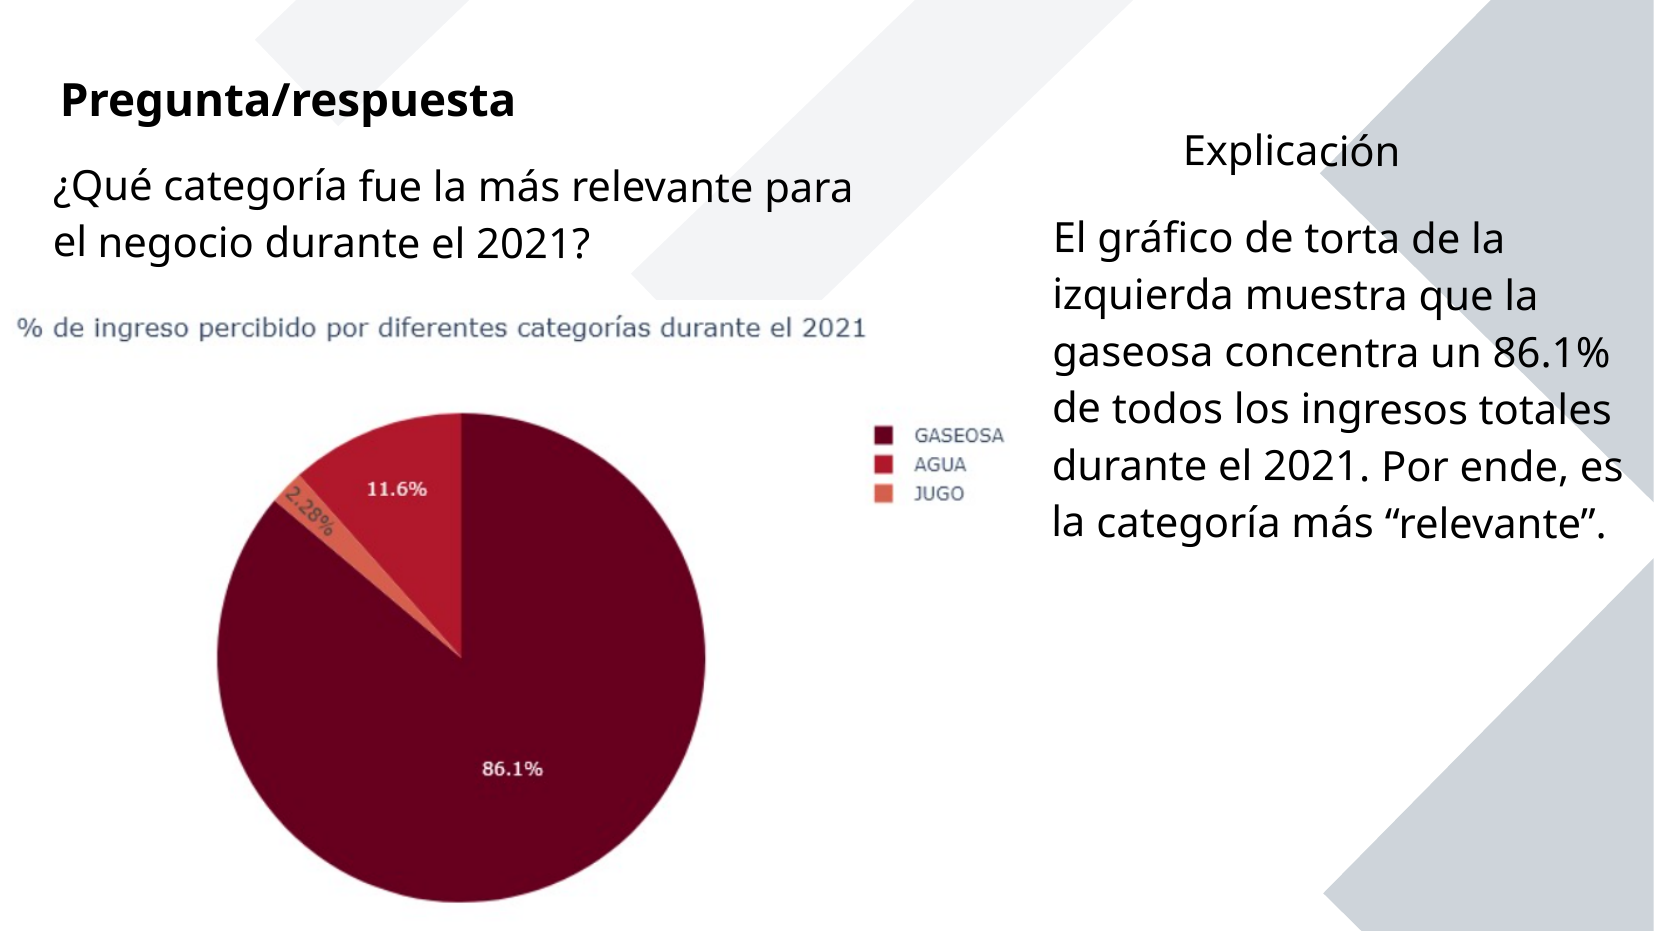

Pregunta/respuesta
Explicación
¿Qué categoría fue la más relevante para el negocio durante el 2021?
El gráfico de torta de la izquierda muestra que la gaseosa concentra un 86.1% de todos los ingresos totales durante el 2021. Por ende, es la categoría más “relevante”.